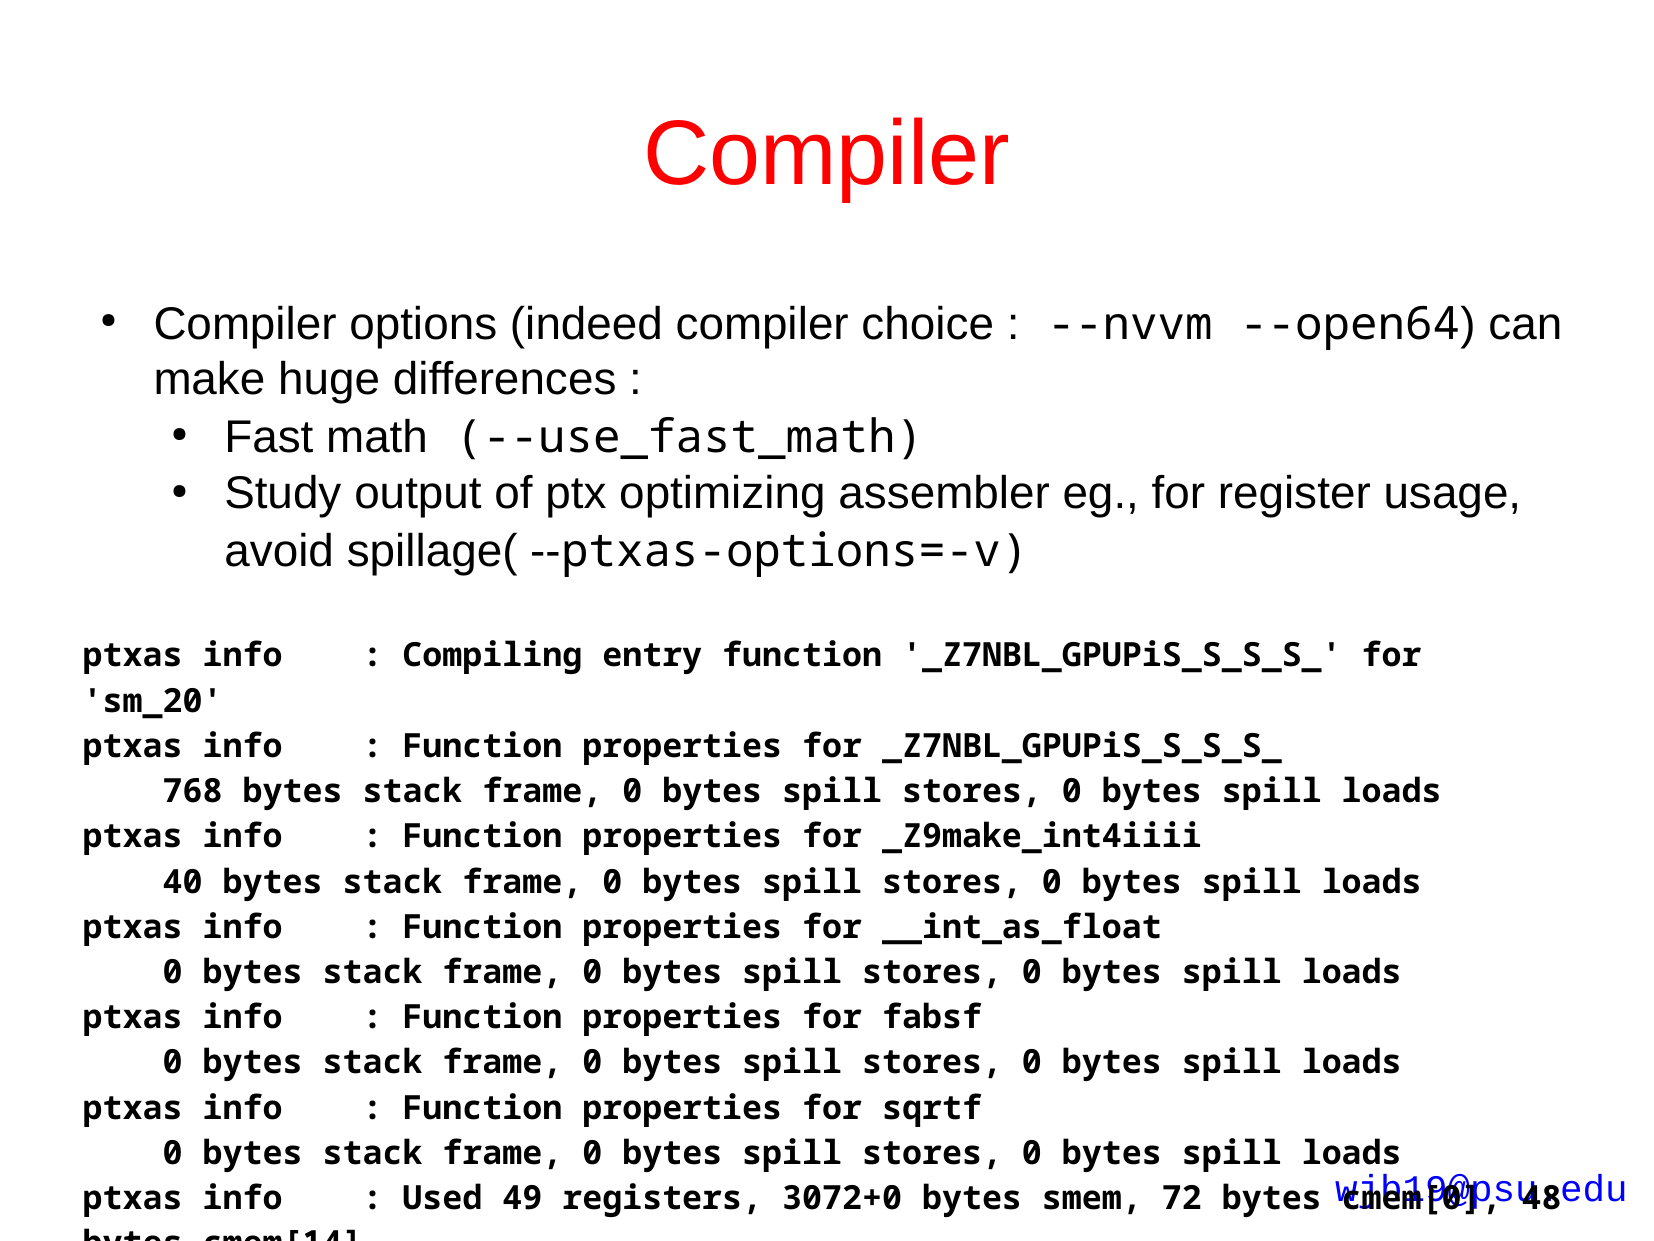

# Compiler
Compiler options (indeed compiler choice : --nvvm --open64) can make huge differences :
Fast math (--use_fast_math)
Study output of ptx optimizing assembler eg., for register usage, avoid spillage( --ptxas-options=-v)
ptxas info : Compiling entry function '_Z7NBL_GPUPiS_S_S_S_' for 'sm_20'
ptxas info : Function properties for _Z7NBL_GPUPiS_S_S_S_
 768 bytes stack frame, 0 bytes spill stores, 0 bytes spill loads
ptxas info : Function properties for _Z9make_int4iiii
 40 bytes stack frame, 0 bytes spill stores, 0 bytes spill loads
ptxas info : Function properties for __int_as_float
 0 bytes stack frame, 0 bytes spill stores, 0 bytes spill loads
ptxas info : Function properties for fabsf
 0 bytes stack frame, 0 bytes spill stores, 0 bytes spill loads
ptxas info : Function properties for sqrtf
 0 bytes stack frame, 0 bytes spill stores, 0 bytes spill loads
ptxas info : Used 49 registers, 3072+0 bytes smem, 72 bytes cmem[0], 48 bytes cmem[14]
wjb19@psu.edu